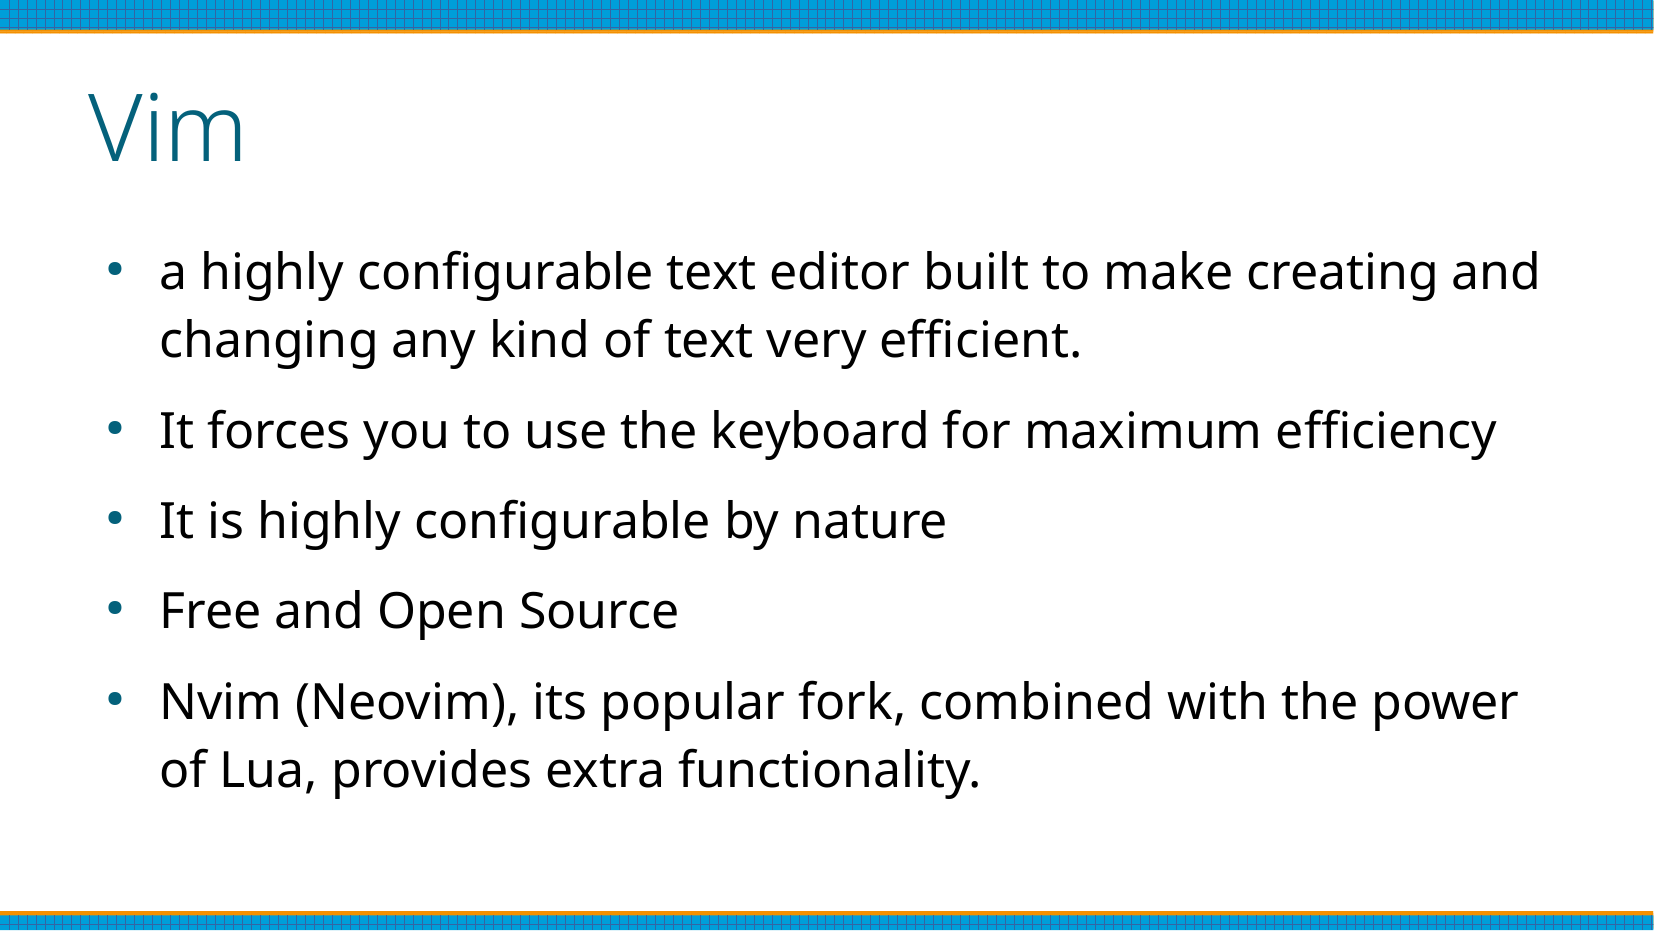

# Vim
a highly configurable text editor built to make creating and changing any kind of text very efficient.
It forces you to use the keyboard for maximum efficiency
It is highly configurable by nature
Free and Open Source
Nvim (Neovim), its popular fork, combined with the power of Lua, provides extra functionality.